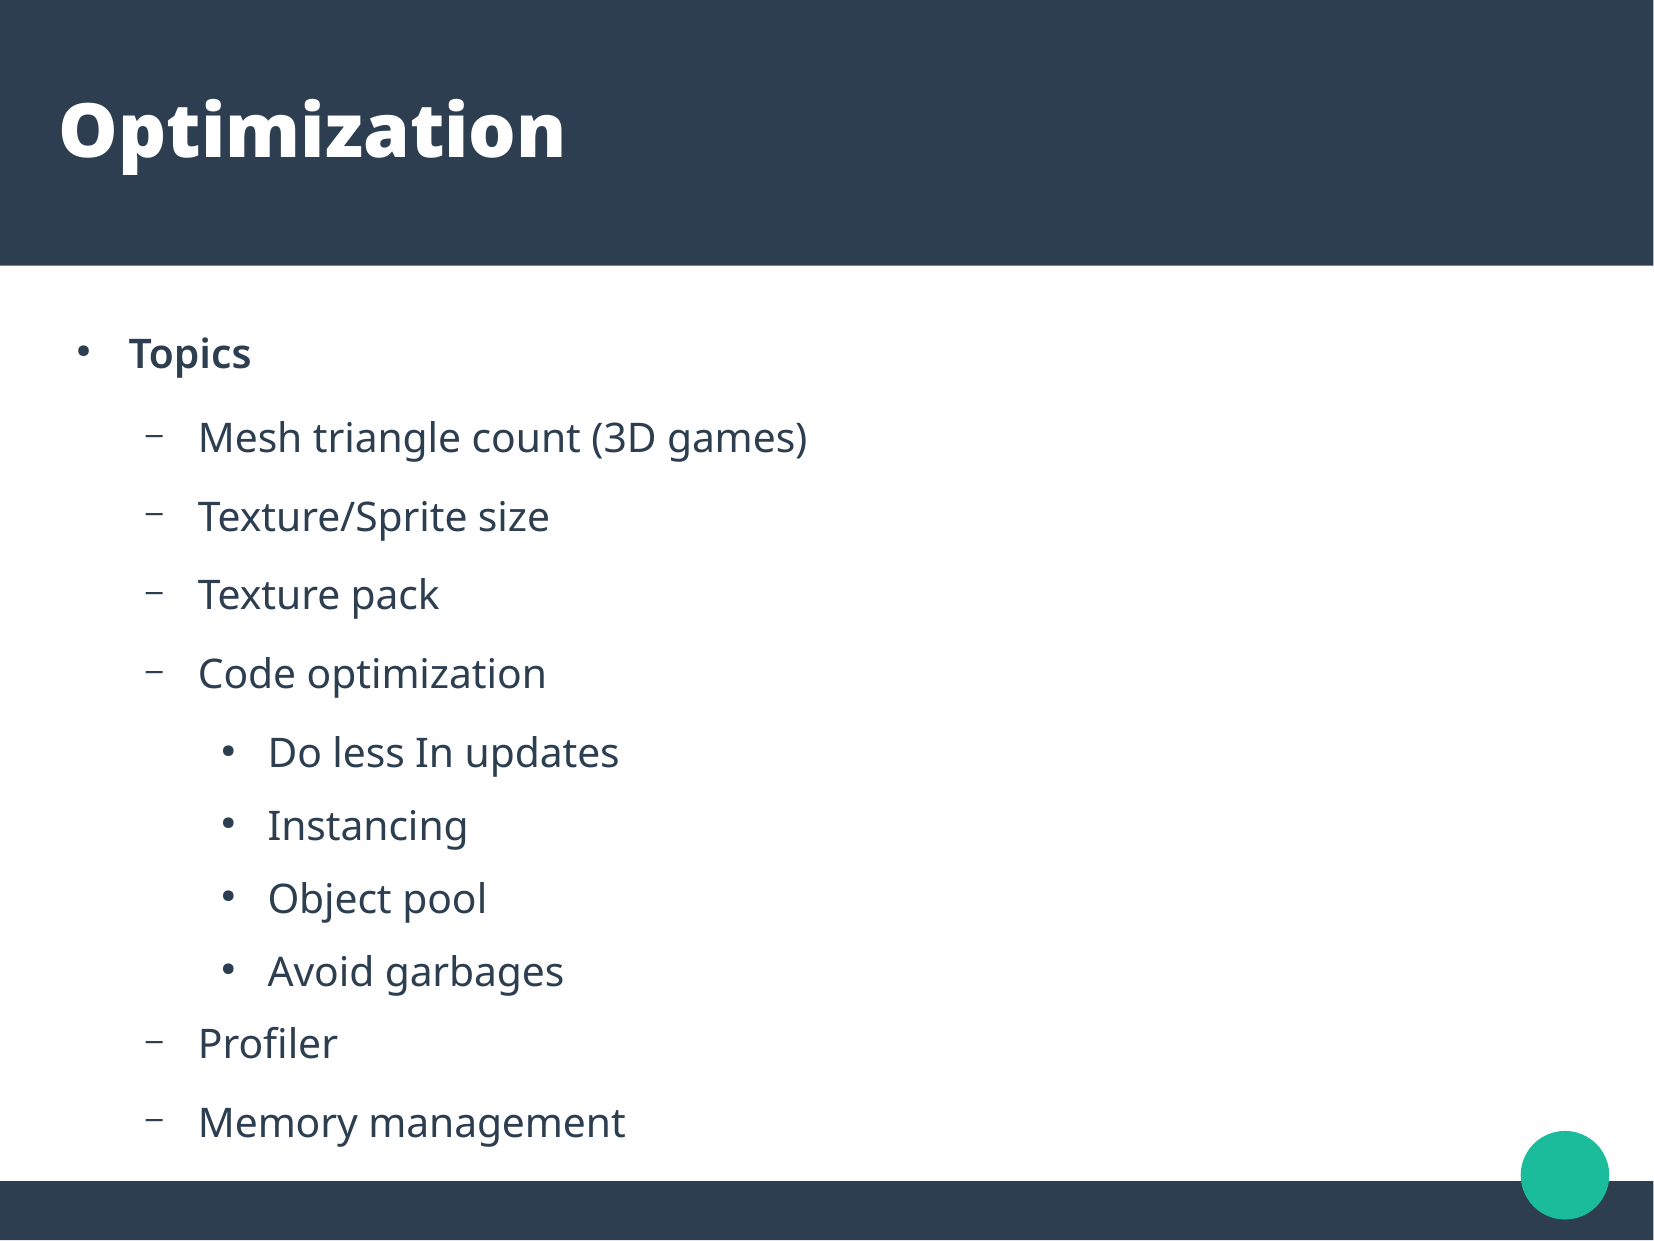

# Optimization
Topics
Mesh triangle count (3D games)
Texture/Sprite size
Texture pack
Code optimization
Do less In updates
Instancing
Object pool
Avoid garbages
Profiler
Memory management